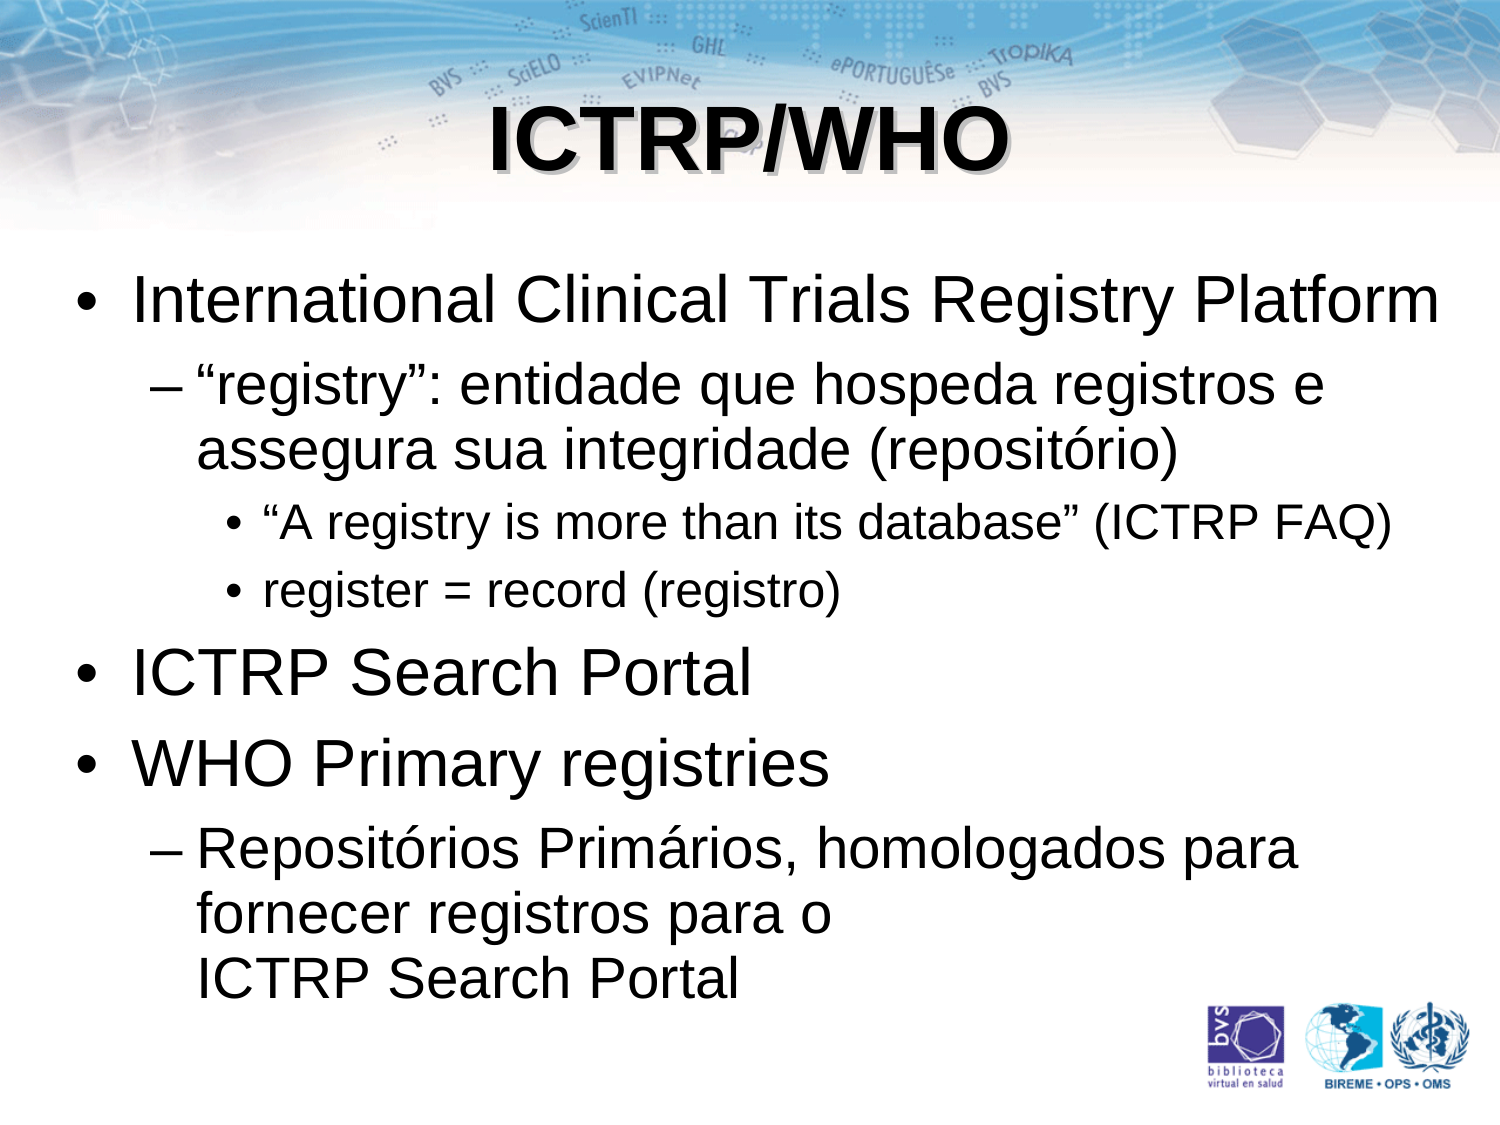

# ICTRP/WHO
International Clinical Trials Registry Platform
“registry”: entidade que hospeda registros e assegura sua integridade (repositório)
“A registry is more than its database” (ICTRP FAQ)
register = record (registro)
ICTRP Search Portal
WHO Primary registries
Repositórios Primários, homologados para fornecer registros para o
ICTRP Search Portal